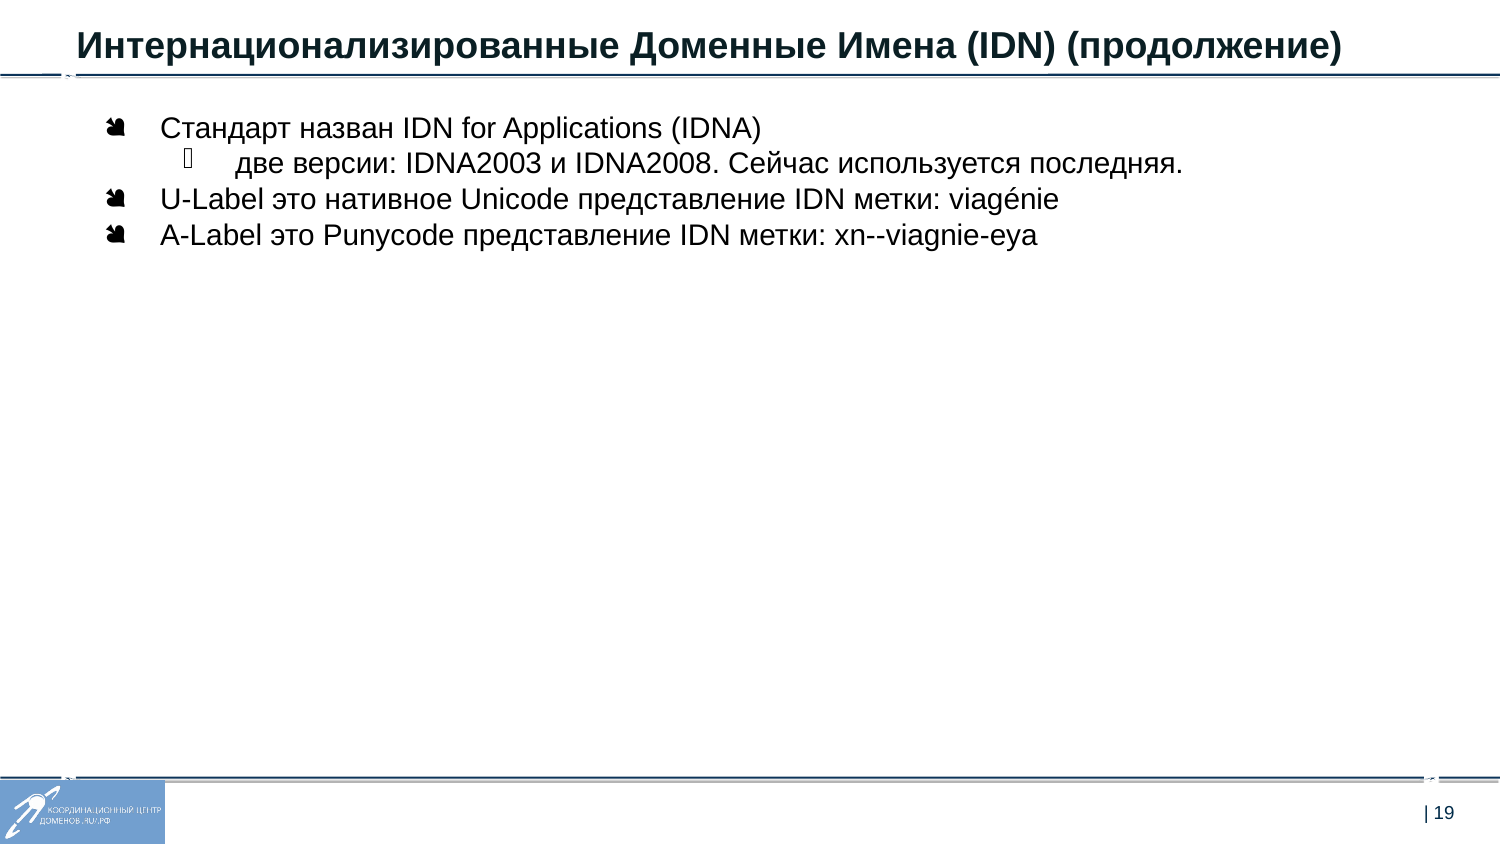

# Интернационализированные Доменные Имена (IDN) (продолжение)
Стандарт назван IDN for Applications (IDNA)
две версии: IDNA2003 и IDNA2008. Сейчас используется последняя.
U-Label это нативное Unicode представление IDN метки: viagénie
A-Label это Punycode представление IDN метки: xn--viagnie-eya